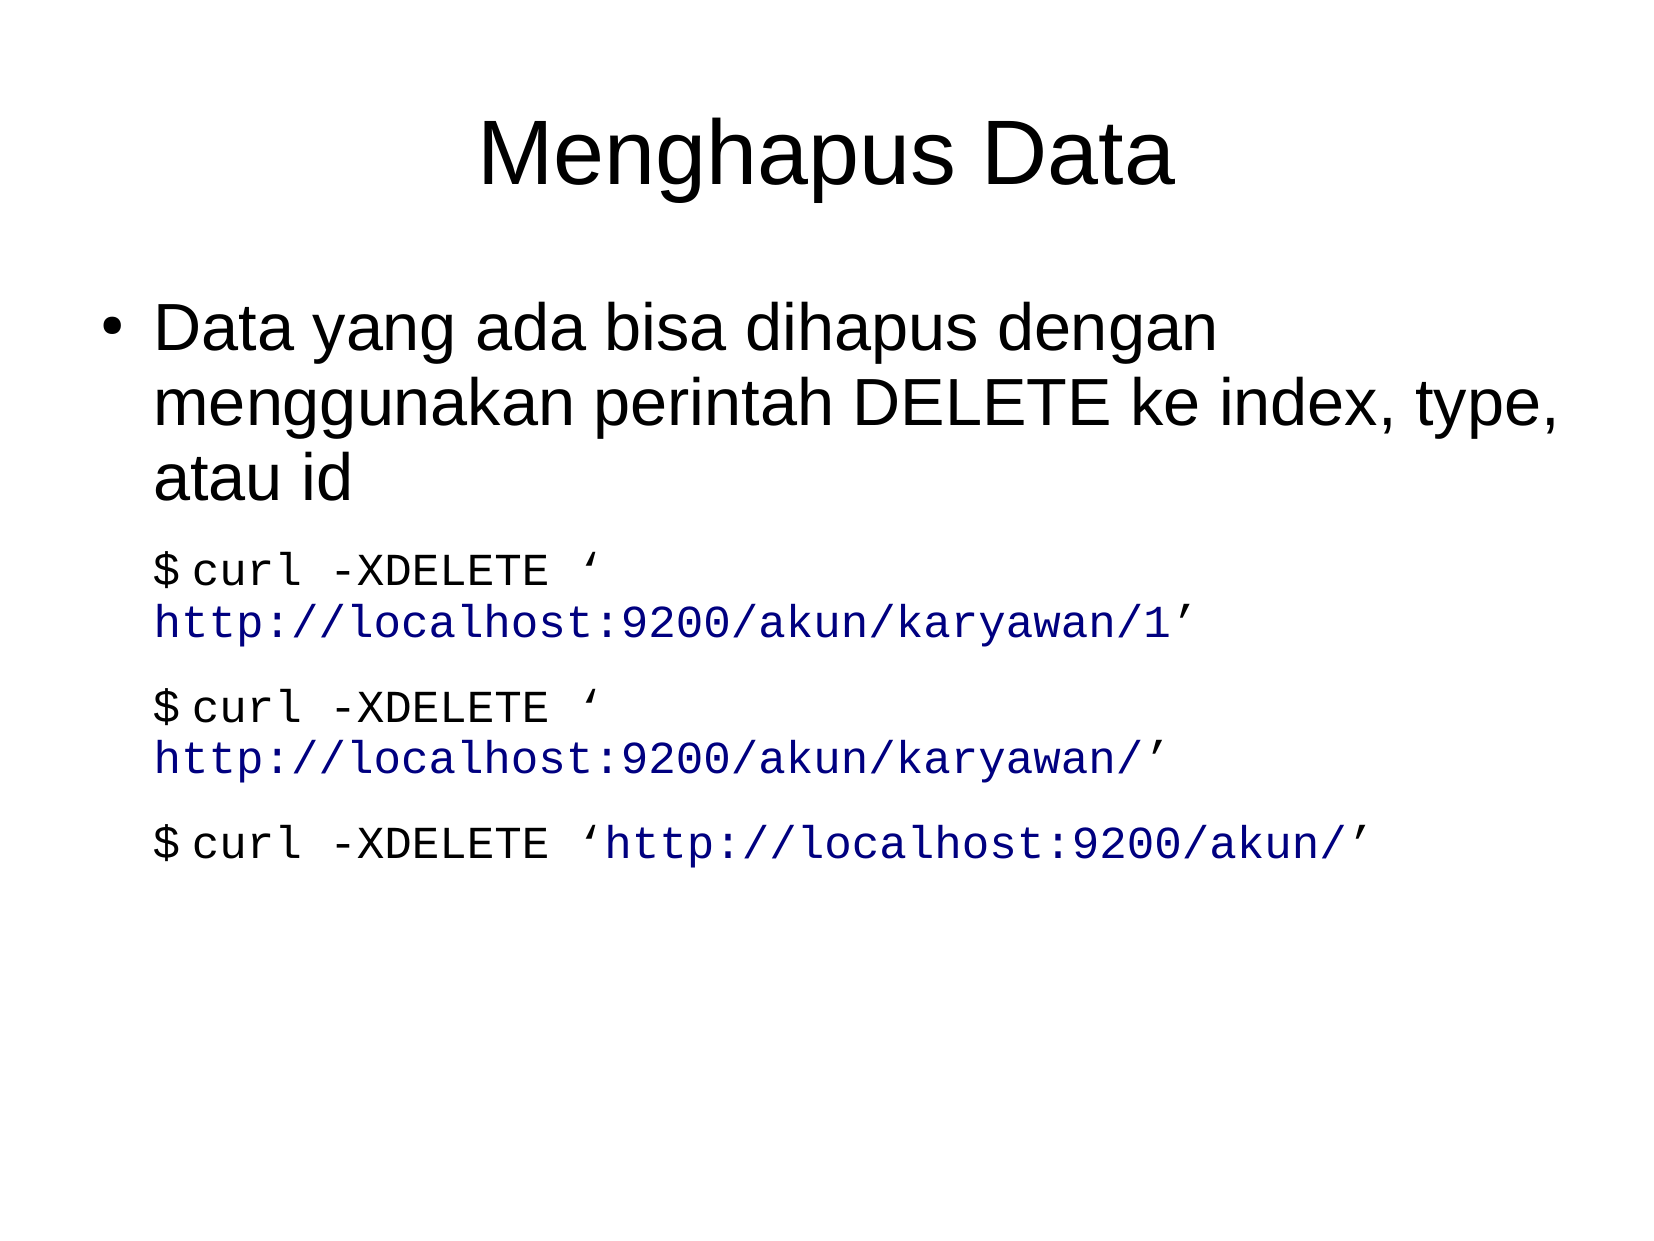

# Menghapus Data
Data yang ada bisa dihapus dengan menggunakan perintah DELETE ke index, type, atau id
$ curl -XDELETE ‘http://localhost:9200/akun/karyawan/1’
$ curl -XDELETE ‘http://localhost:9200/akun/karyawan/’
$ curl -XDELETE ‘http://localhost:9200/akun/’